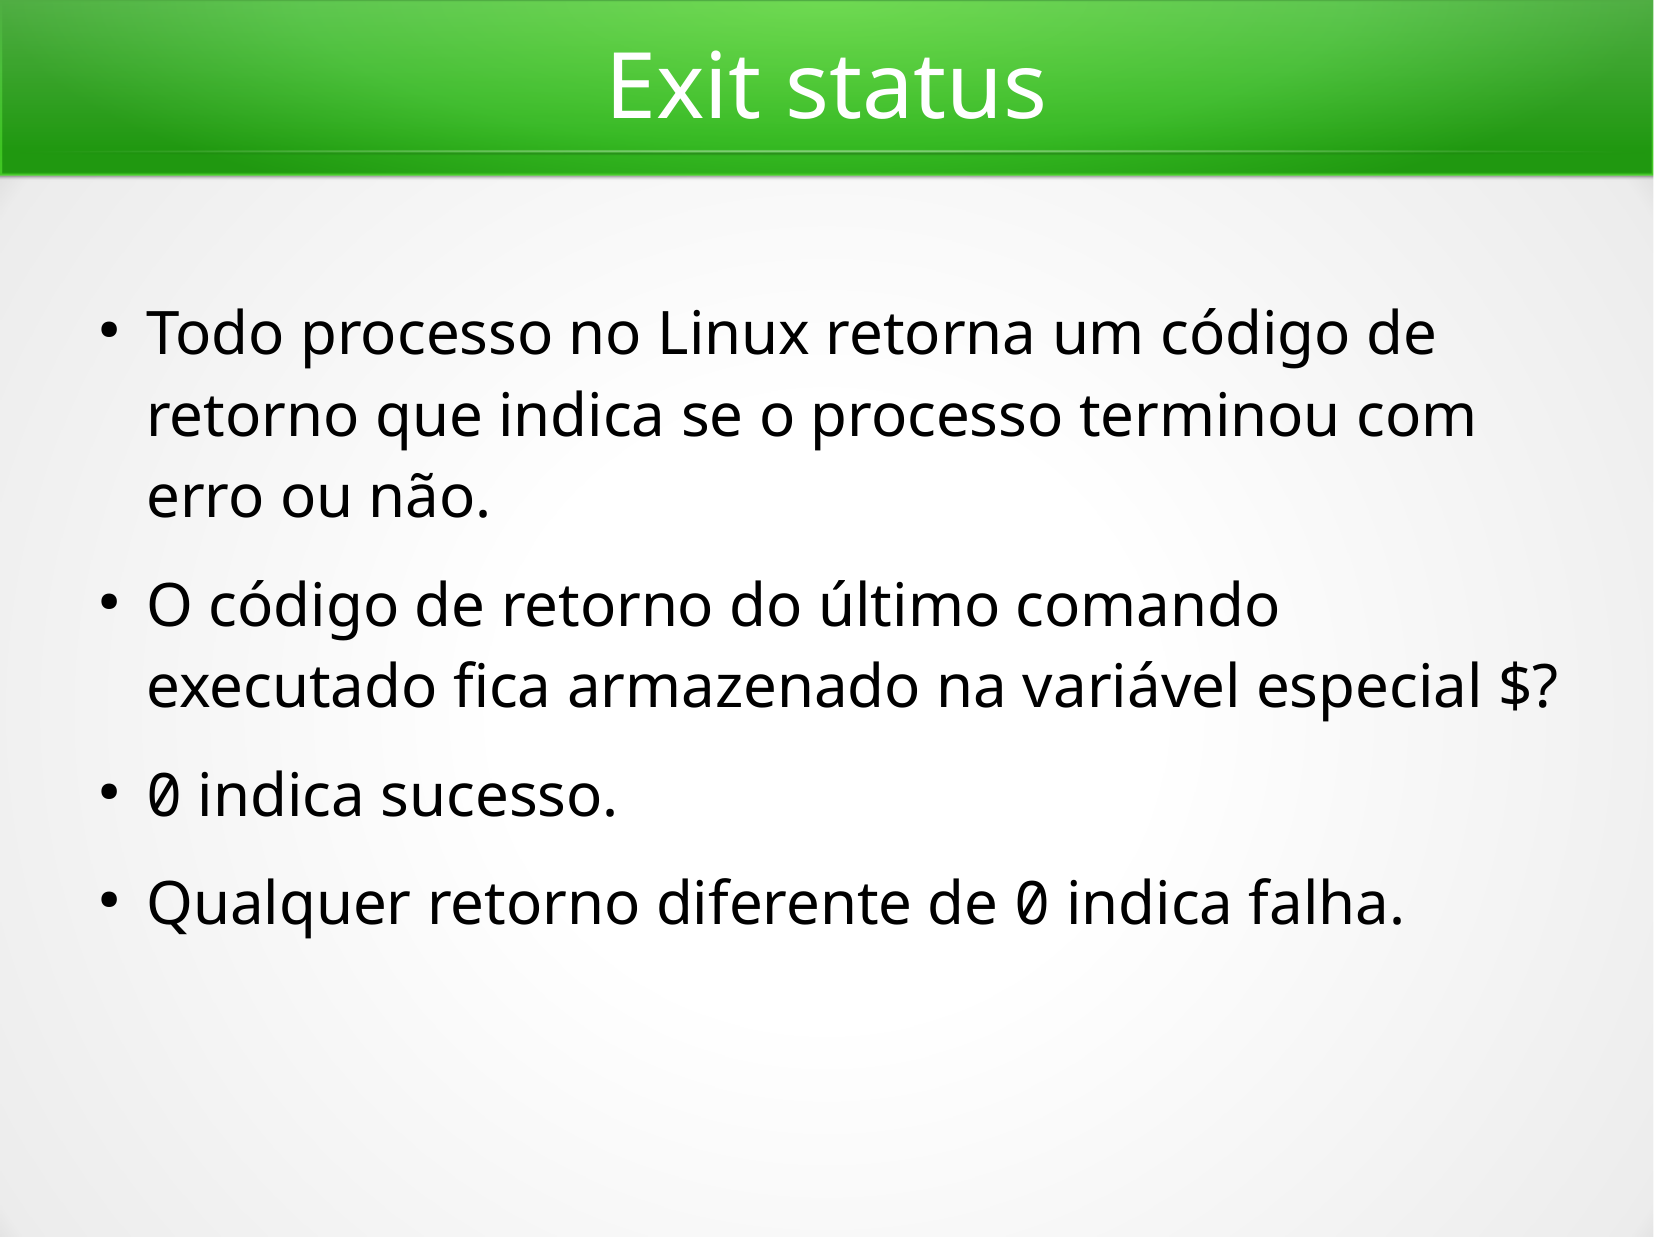

# Exit status
Todo processo no Linux retorna um código de retorno que indica se o processo terminou com erro ou não.
O código de retorno do último comando executado fica armazenado na variável especial $?
0 indica sucesso.
Qualquer retorno diferente de 0 indica falha.